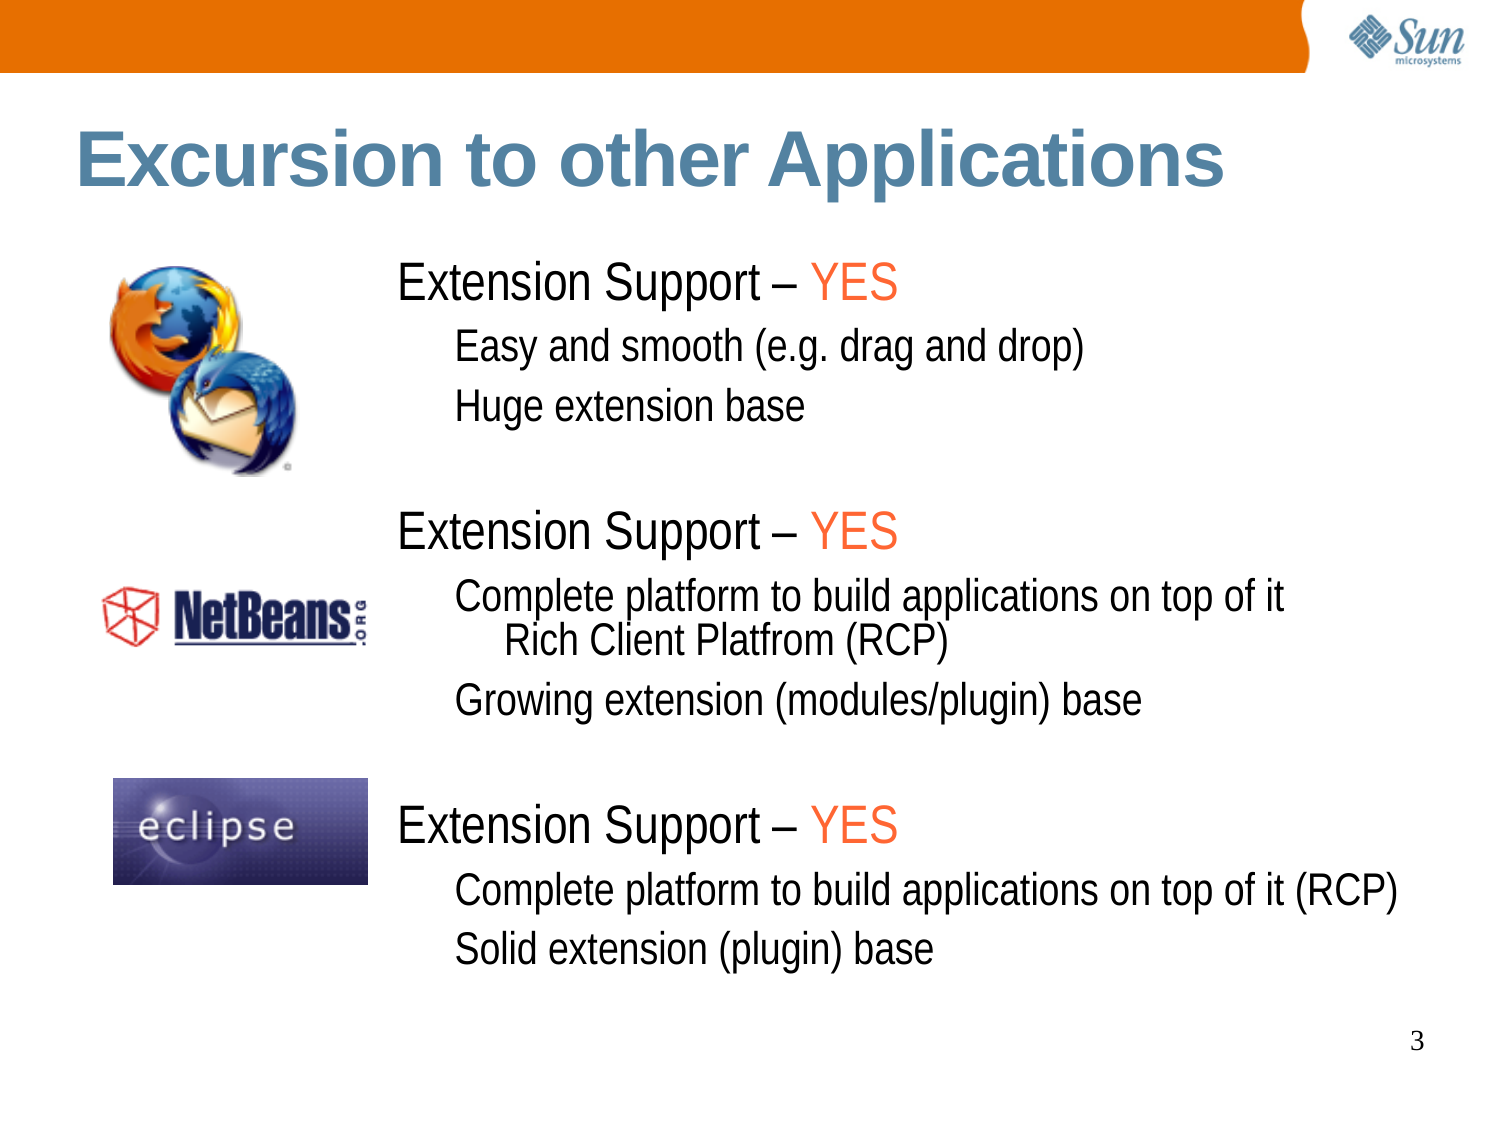

# Excursion to other Applications
Extension Support – YES
Easy and smooth (e.g. drag and drop)
Huge extension base
Extension Support – YES
Complete platform to build applications on top of it
Rich Client Platfrom (RCP)
Growing extension (modules/plugin) base
Extension Support – YES
Complete platform to build applications on top of it (RCP)
Solid extension (plugin) base
3